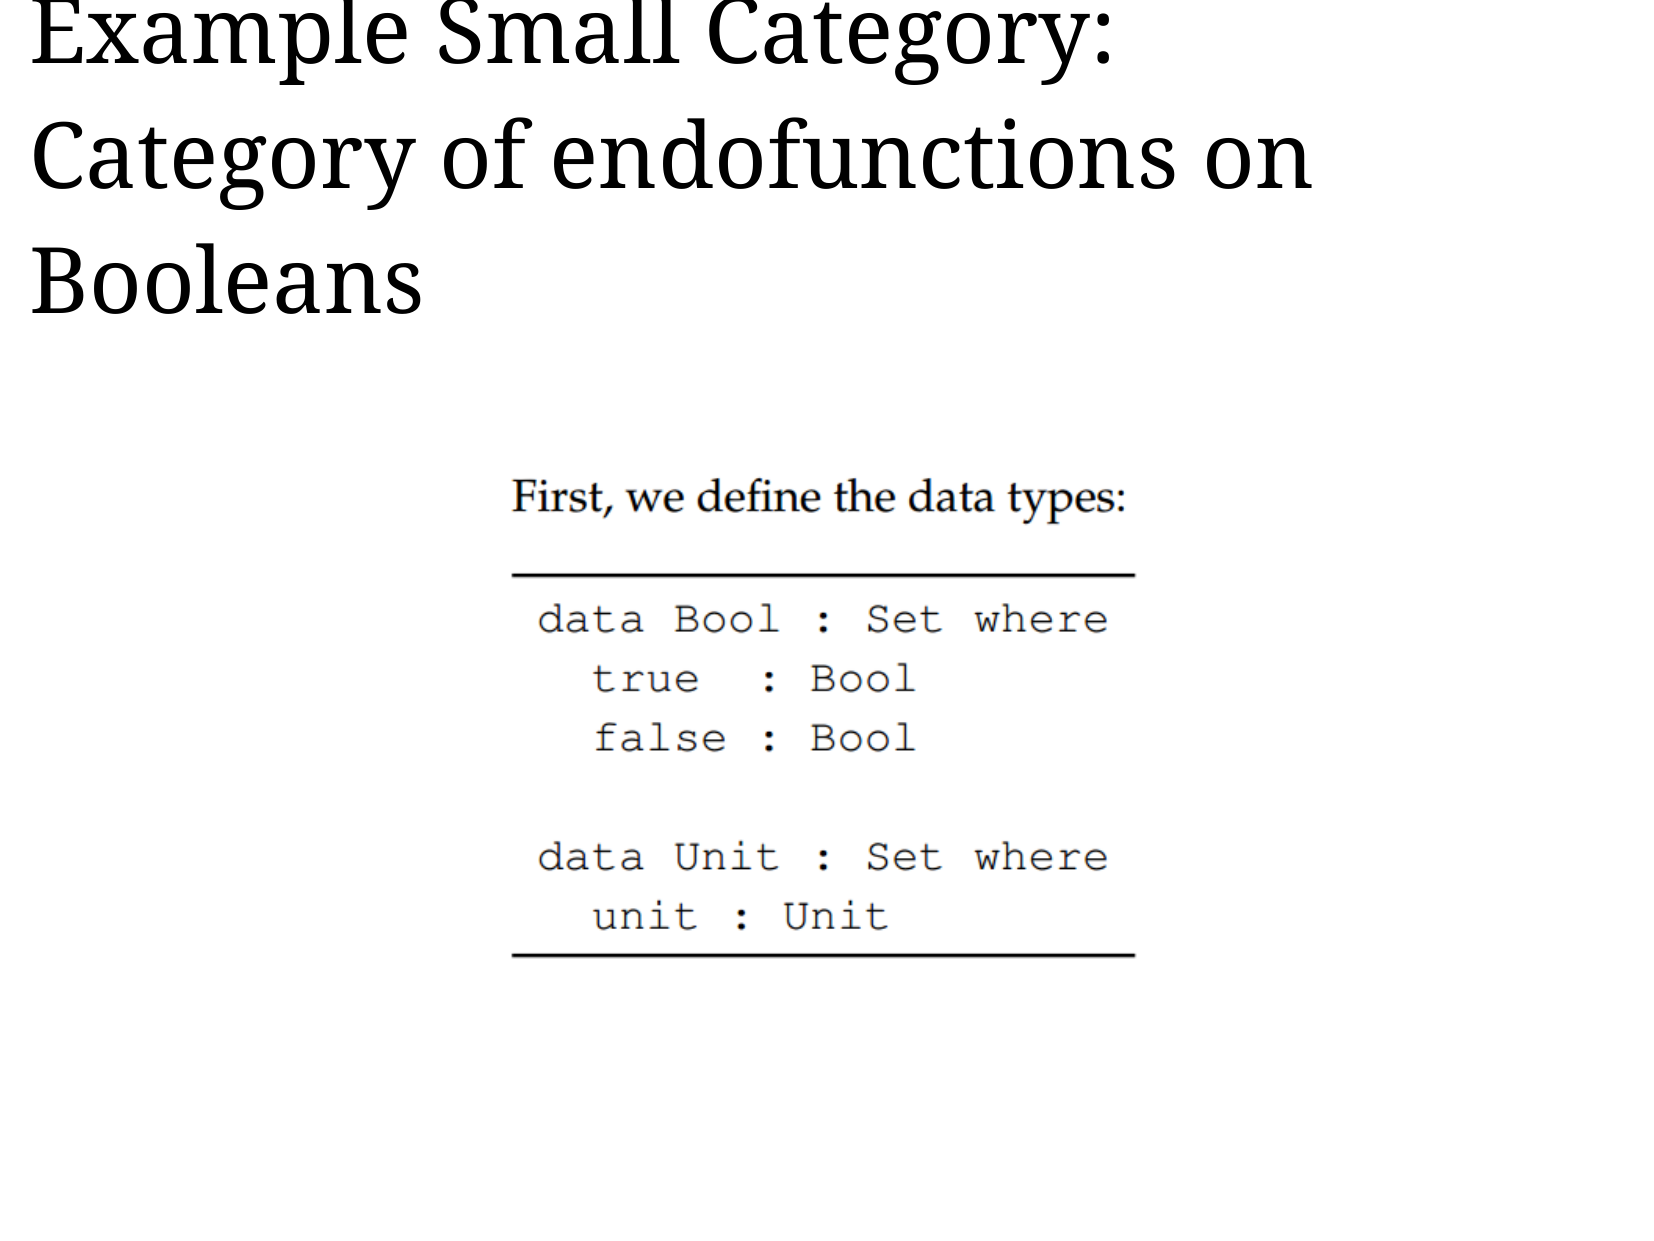

# Example Small Category: Category of endofunctions on Booleans